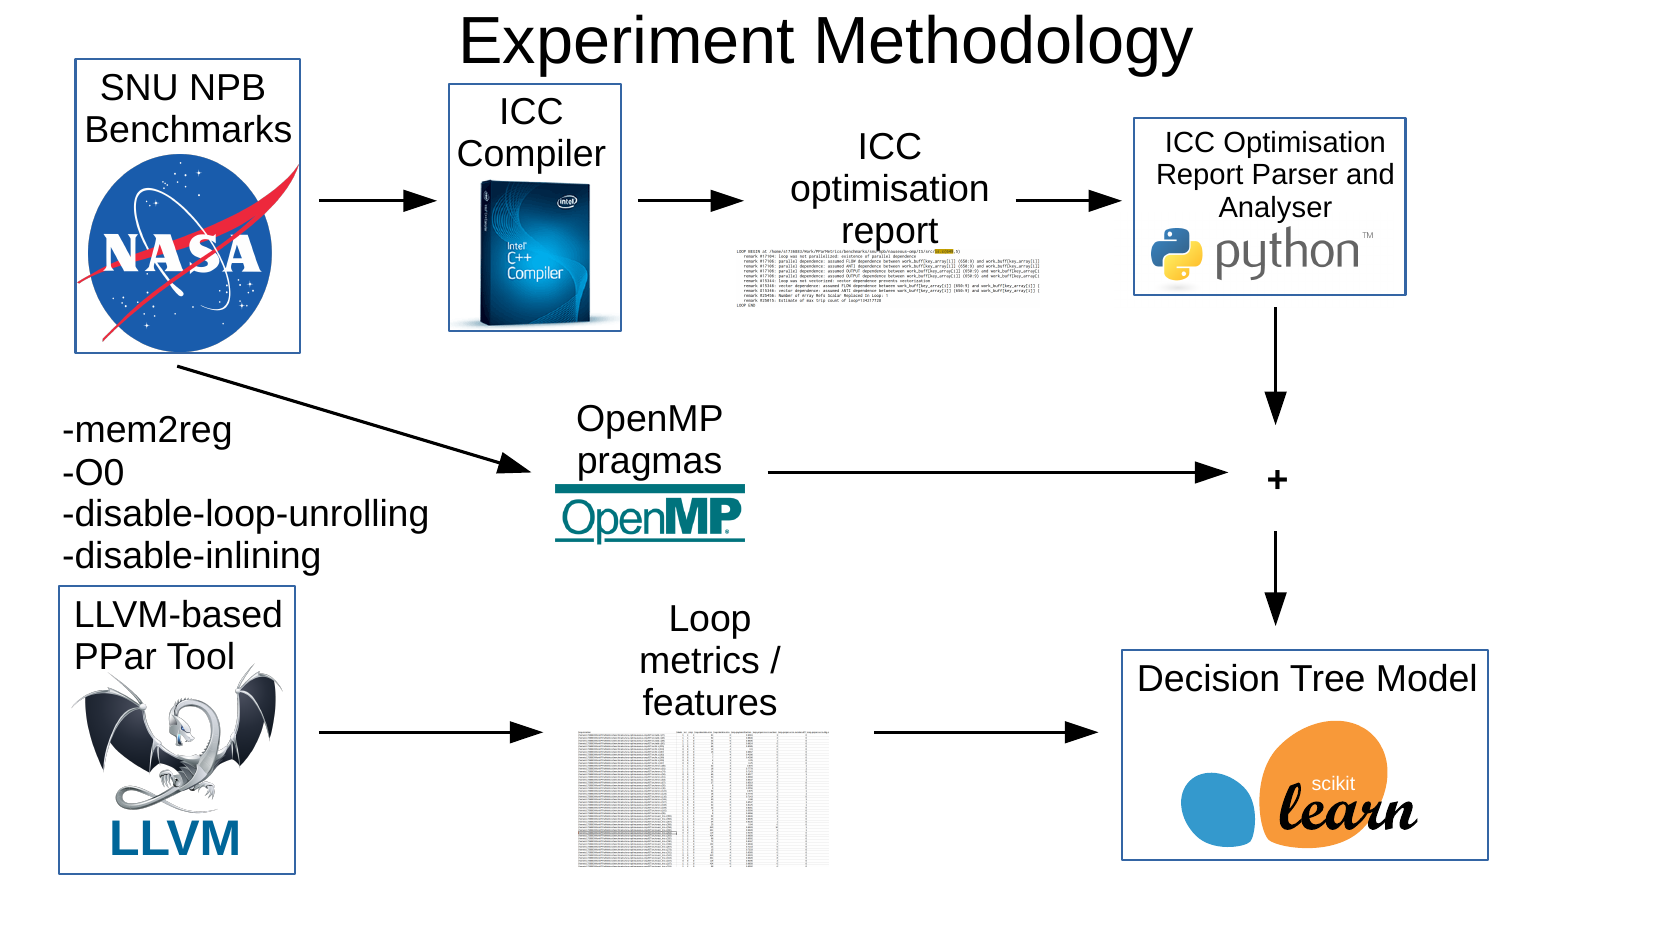

# Experiment Methodology
SNU NPB
 Benchmarks
ICC Compiler
ICC optimisation report
ICC Optimisation Report Parser and Analyser
OpenMP pragmas
-mem2reg
-O0
-disable-loop-unrolling
-disable-inlining
+
LLVM-based
PPar Tool
Loop metrics / features
Decision Tree Model
LLVM